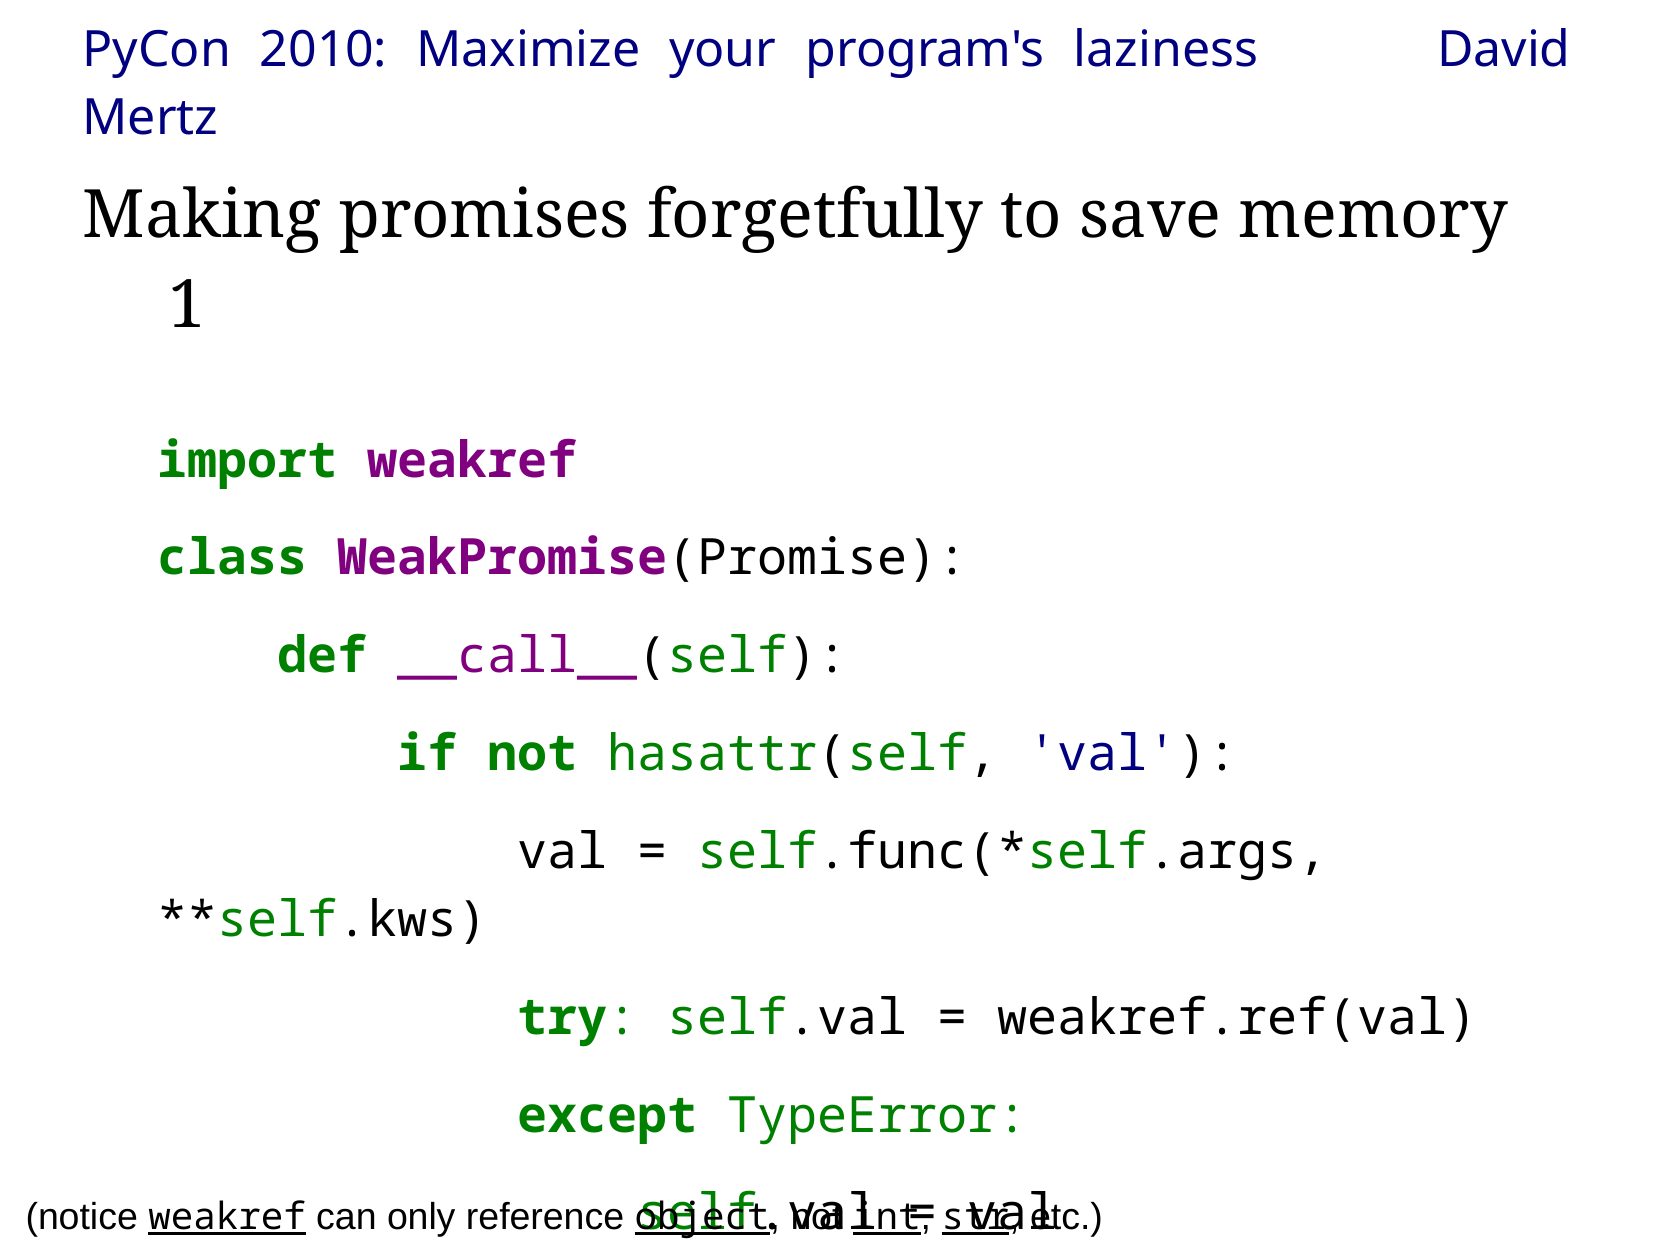

PyCon 2010: Maximize your program's laziness			David Mertz
Making promises forgetfully to save memory 1
import weakref
class WeakPromise(Promise):
 def __call__(self):
 if not hasattr(self, 'val'):
 val = self.func(*self.args, **self.kws)
 try: self.val = weakref.ref(val)
 except TypeError:
 self.val = val
 return self.val()
#
(notice weakref can only reference object, not int, str, etc.)